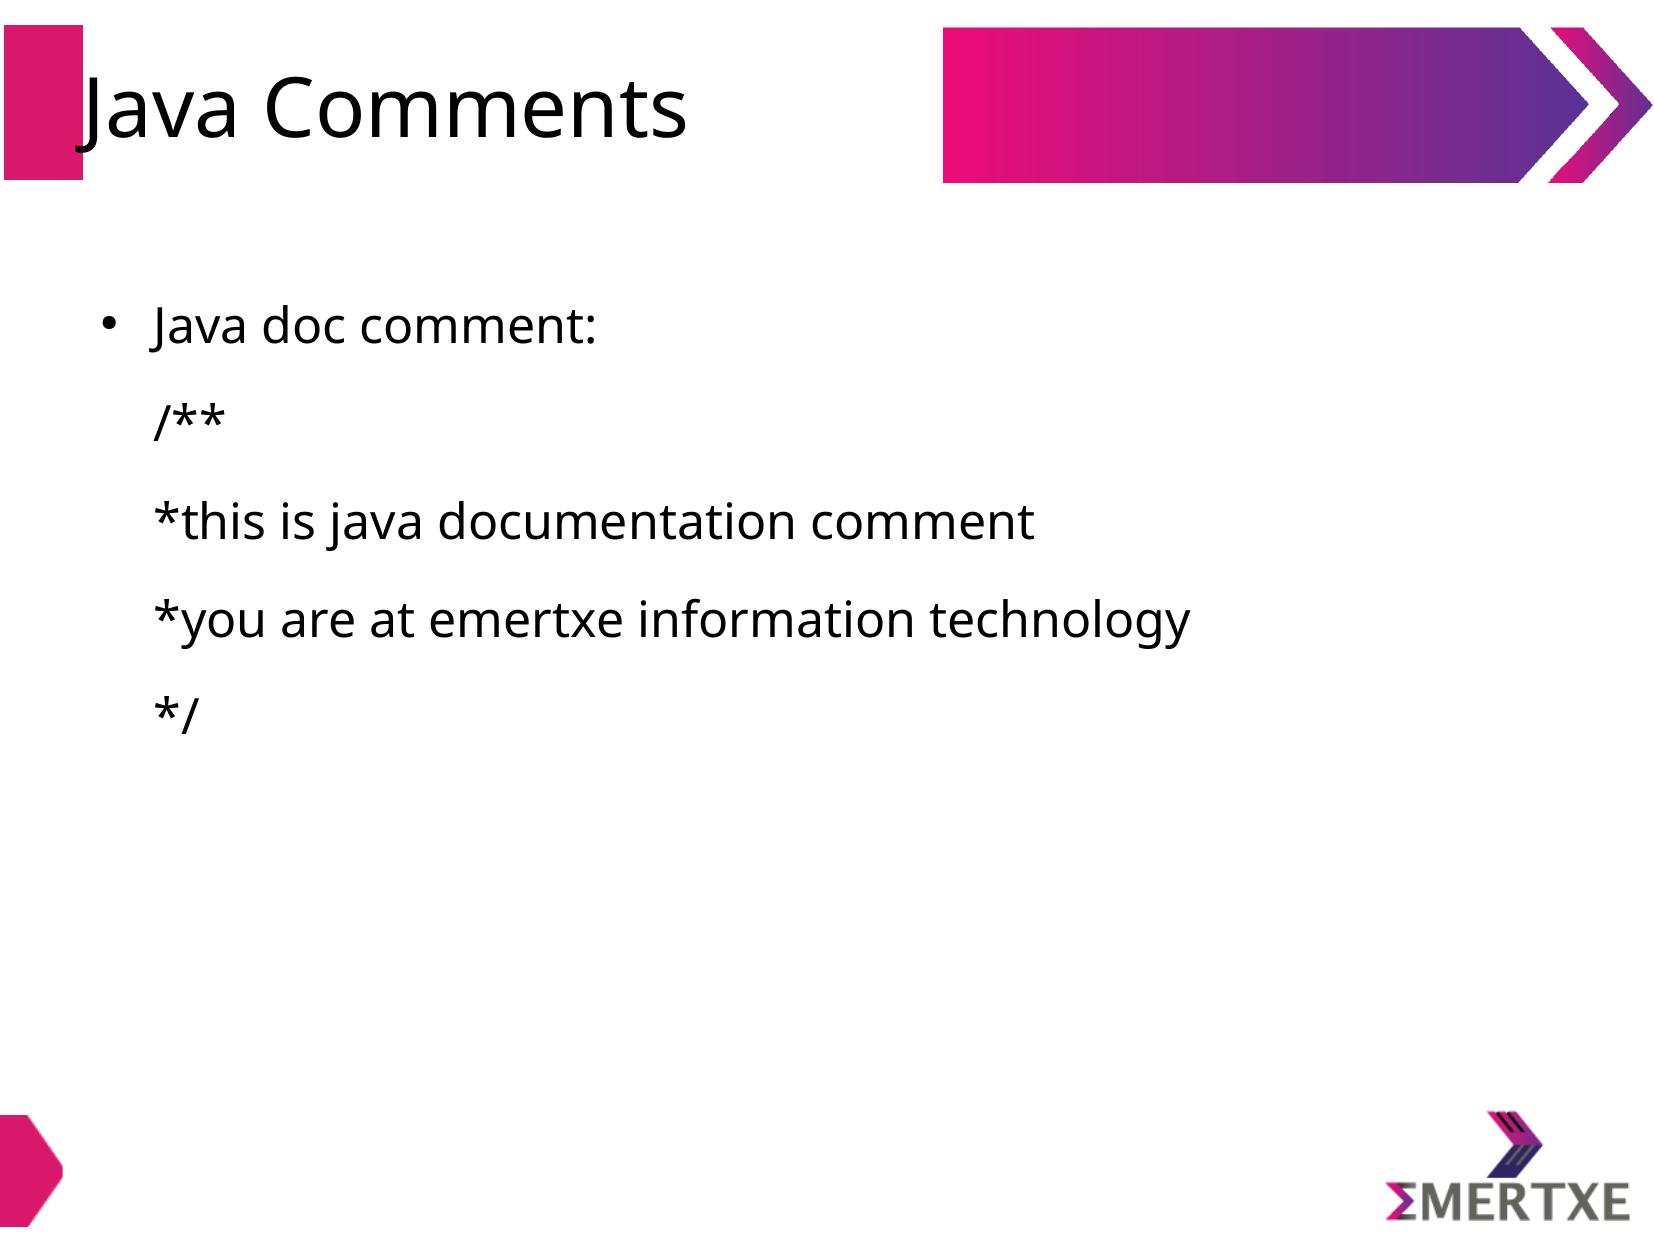

# Java Comments
Java doc comment:
/**
*this is java documentation comment
*you are at emertxe information technology
*/